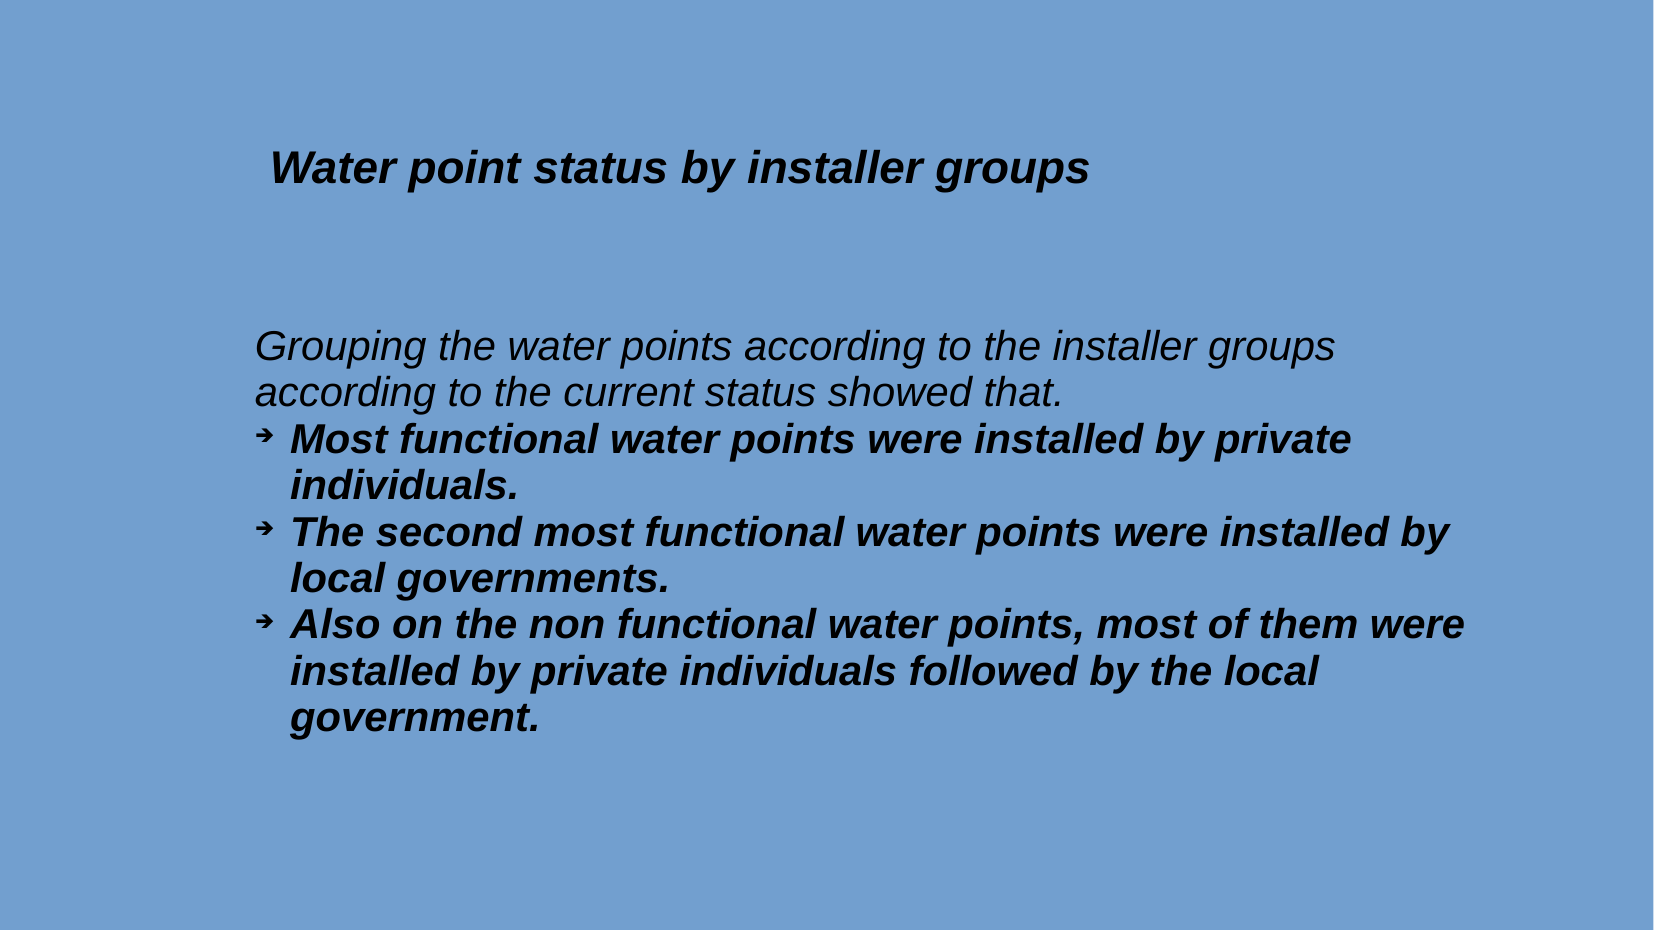

Water point status by installer groups
Grouping the water points according to the installer groups according to the current status showed that.
Most functional water points were installed by private individuals.
The second most functional water points were installed by local governments.
Also on the non functional water points, most of them were installed by private individuals followed by the local government.